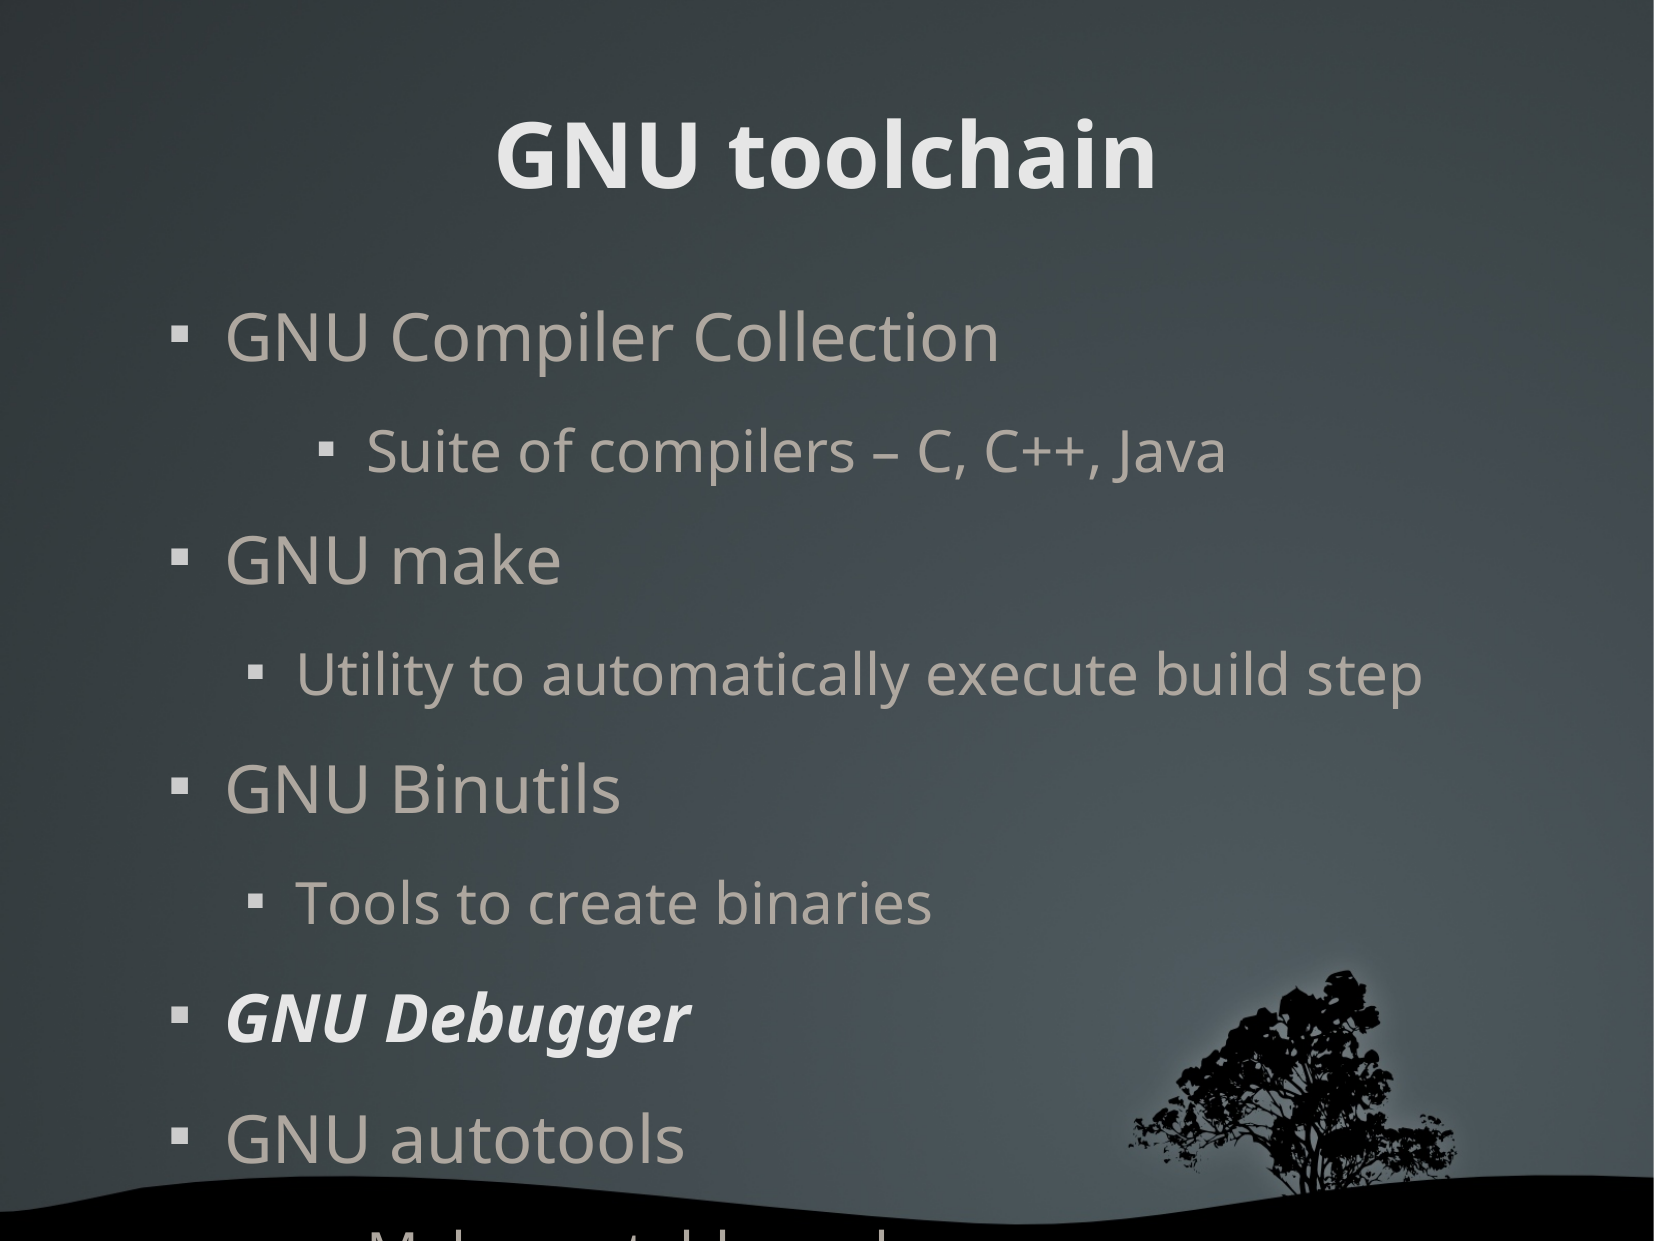

# GNU toolchain
GNU Compiler Collection
Suite of compilers – C, C++, Java
GNU make
Utility to automatically execute build step
GNU Binutils
Tools to create binaries
GNU Debugger
GNU autotools
Make portable packages